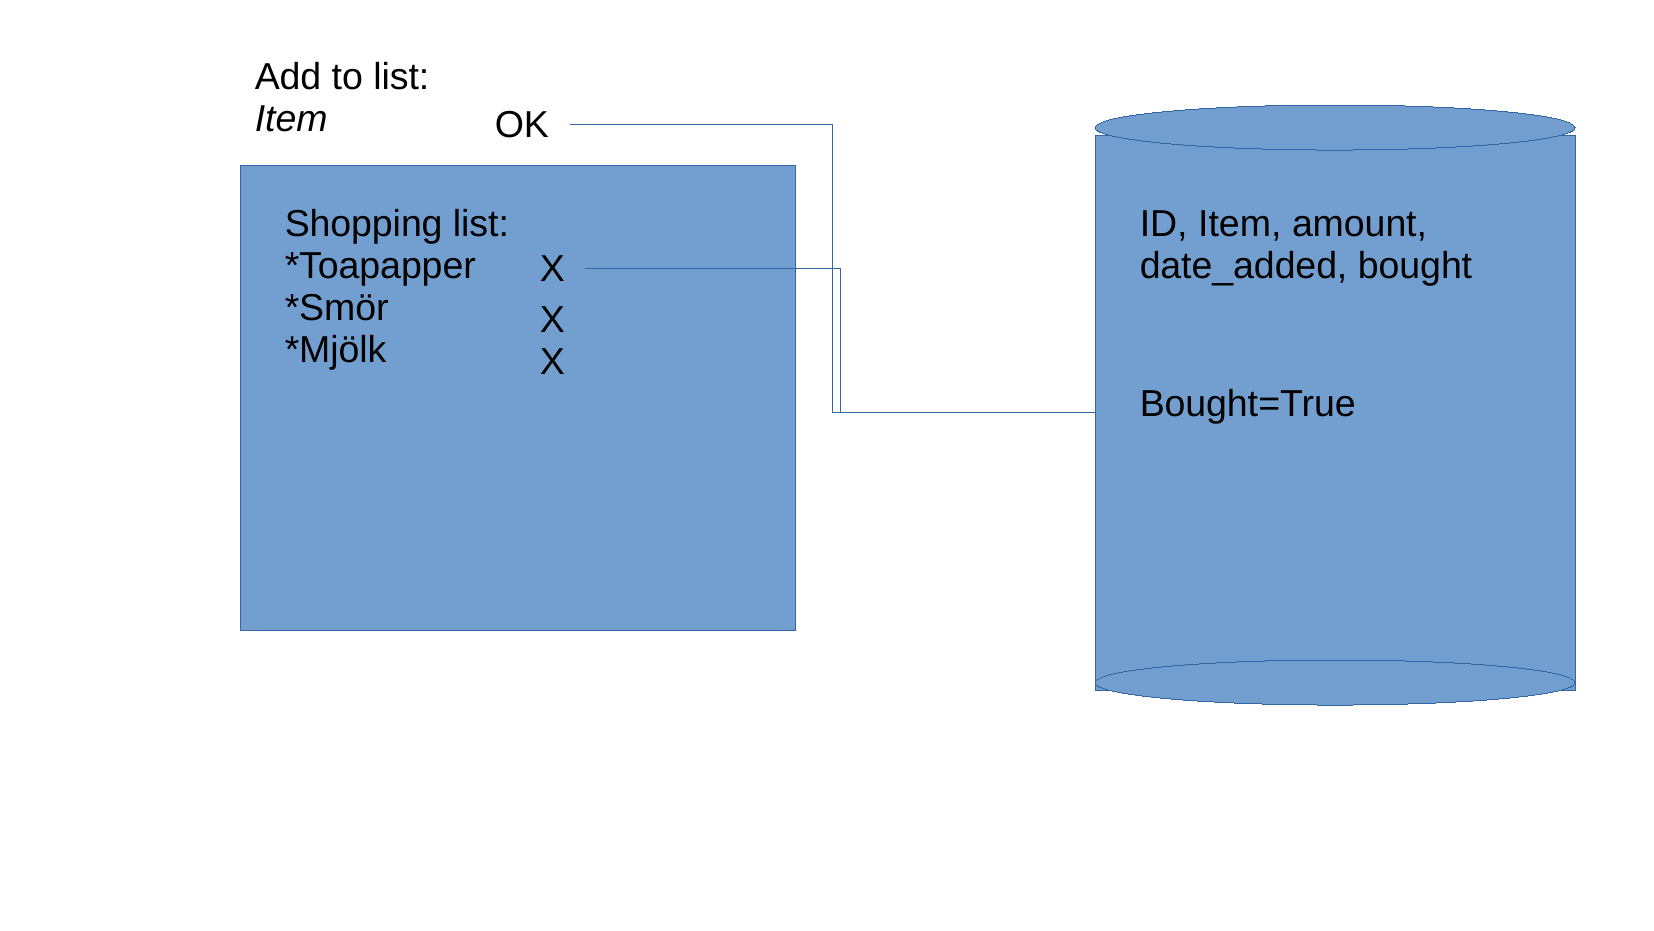

Add to list:
Item
OK
Shopping list:
*Toapapper
*Smör
*Mjölk
ID, Item, amount, date_added, bought
X
X
X
Bought=True